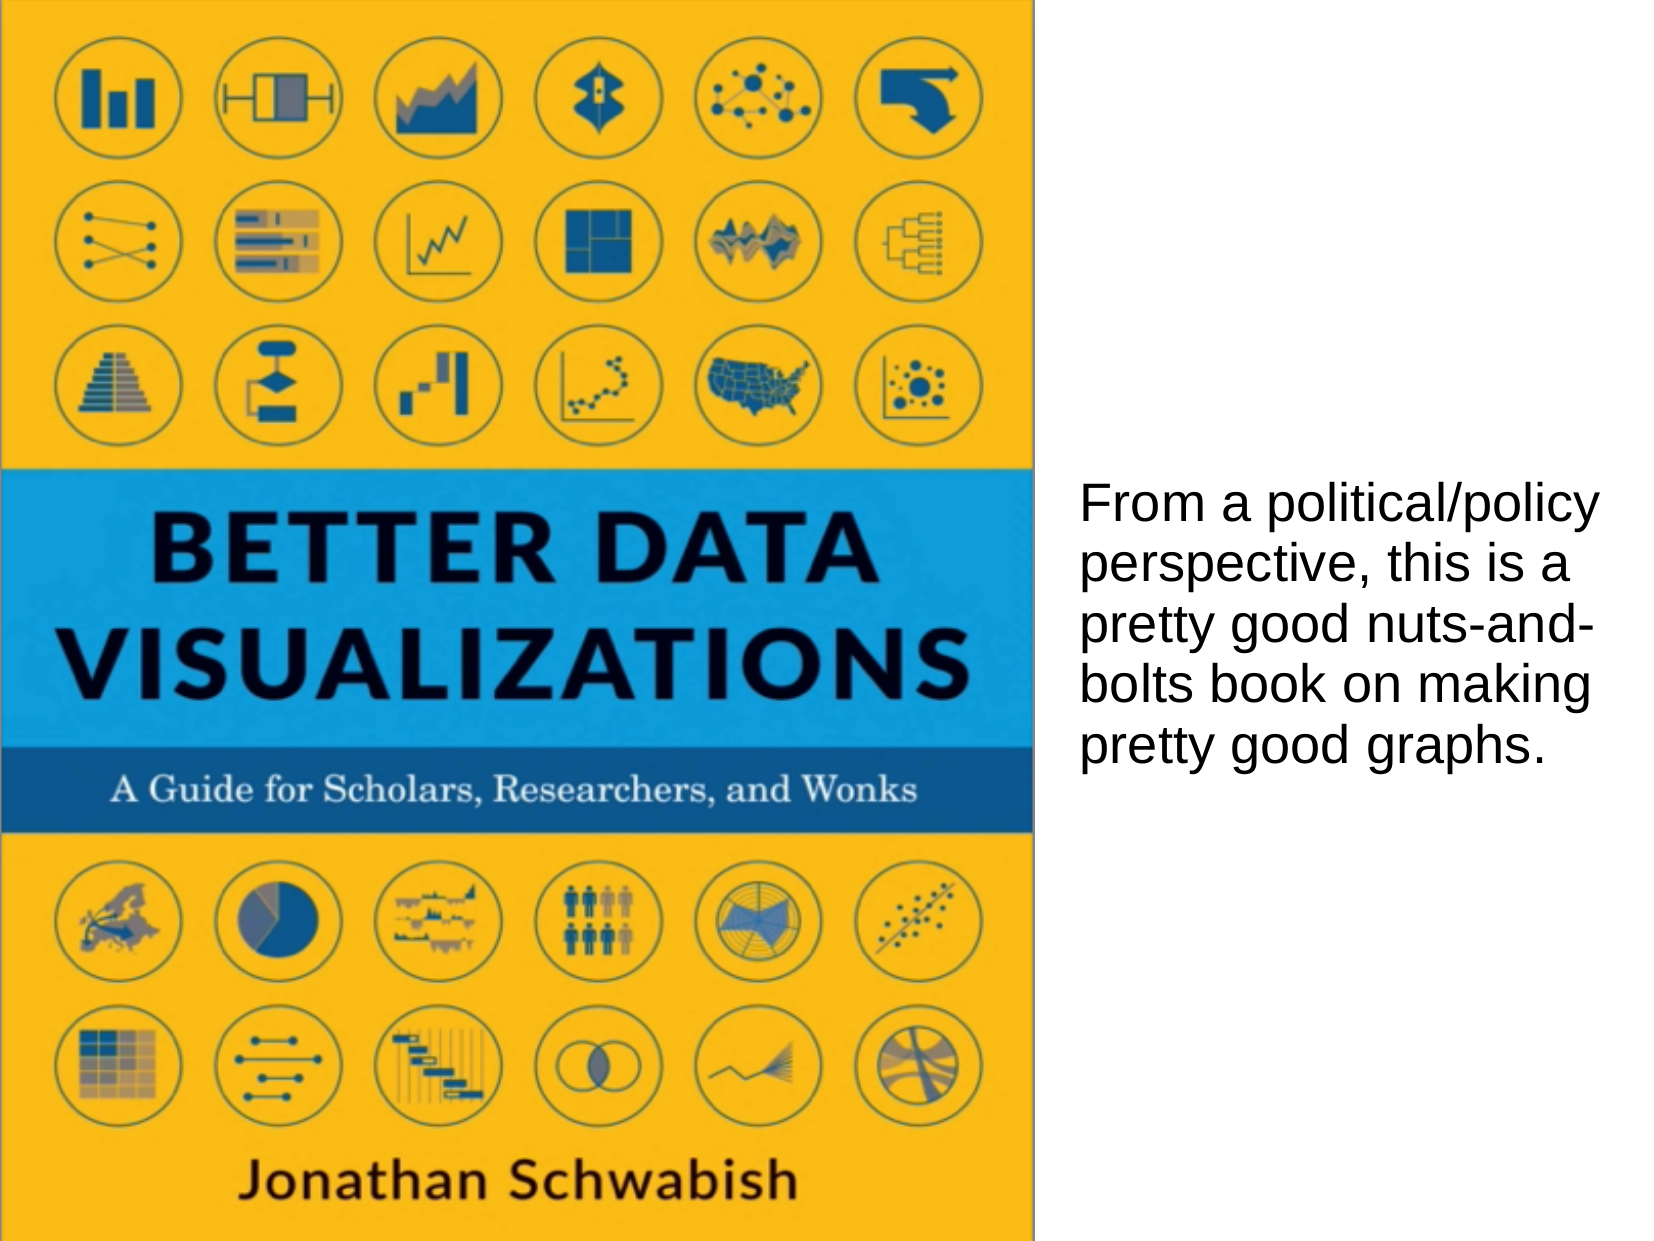

From a political/policy perspective, this is a pretty good nuts-and-bolts book on making pretty good graphs.